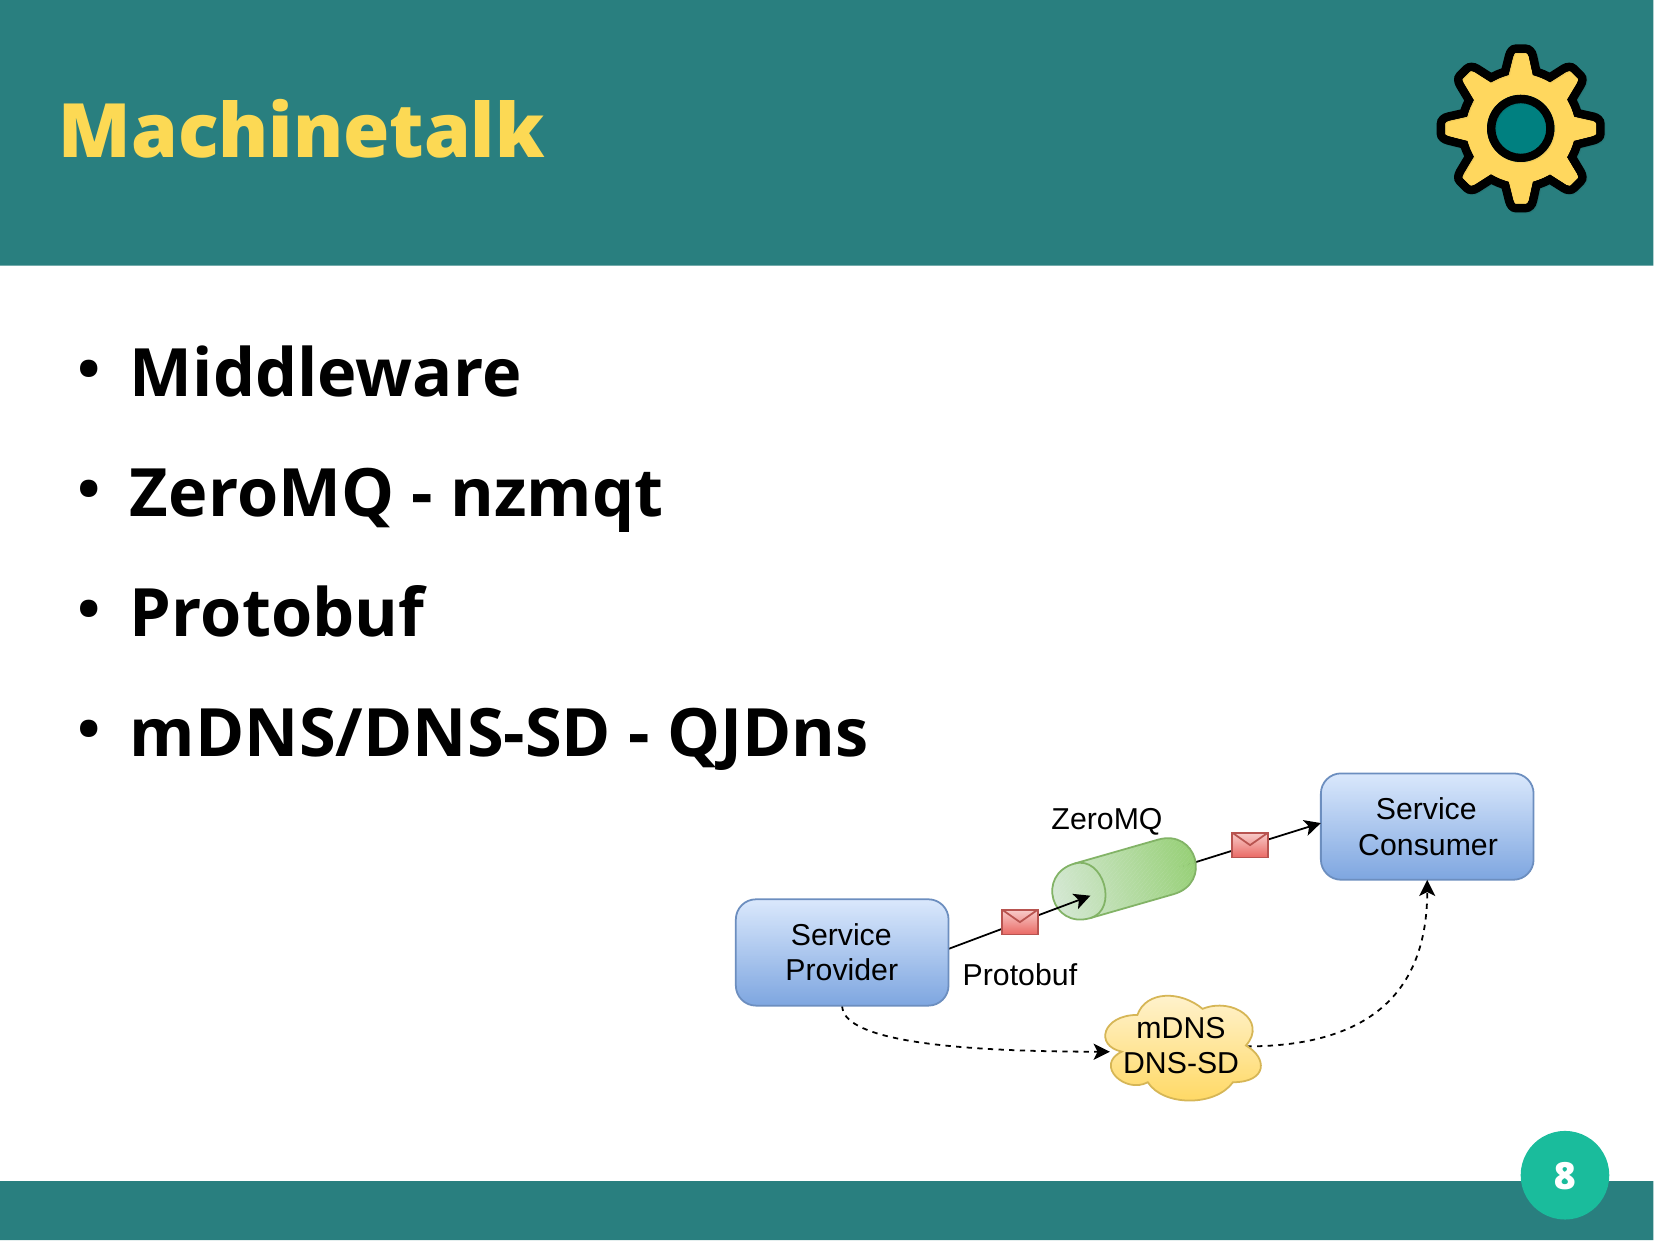

# Machinetalk
Middleware
ZeroMQ - nzmqt
Protobuf
mDNS/DNS-SD - QJDns
8